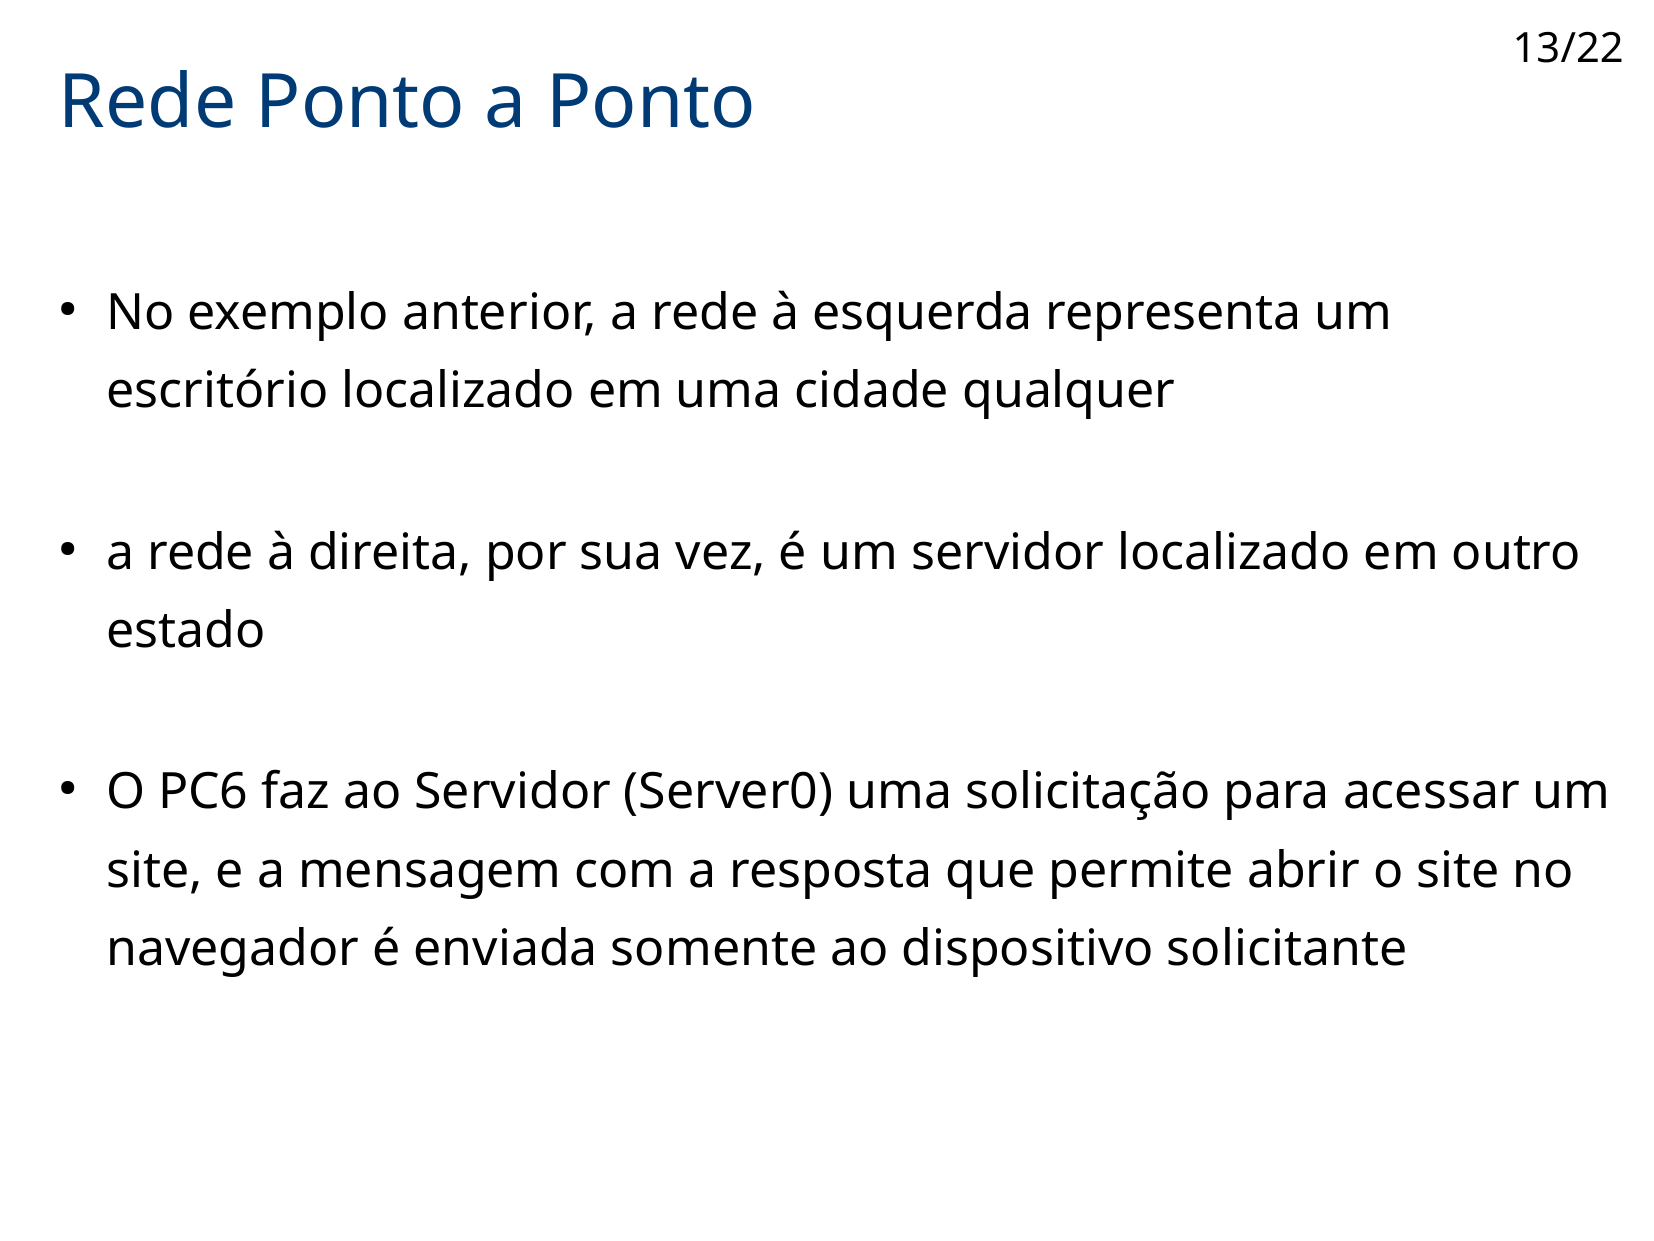

13
# Rede Ponto a Ponto
No exemplo anterior, a rede à esquerda representa um escritório localizado em uma cidade qualquer
a rede à direita, por sua vez, é um servidor localizado em outro estado
O PC6 faz ao Servidor (Server0) uma solicitação para acessar um site, e a mensagem com a resposta que permite abrir o site no navegador é enviada somente ao dispositivo solicitante